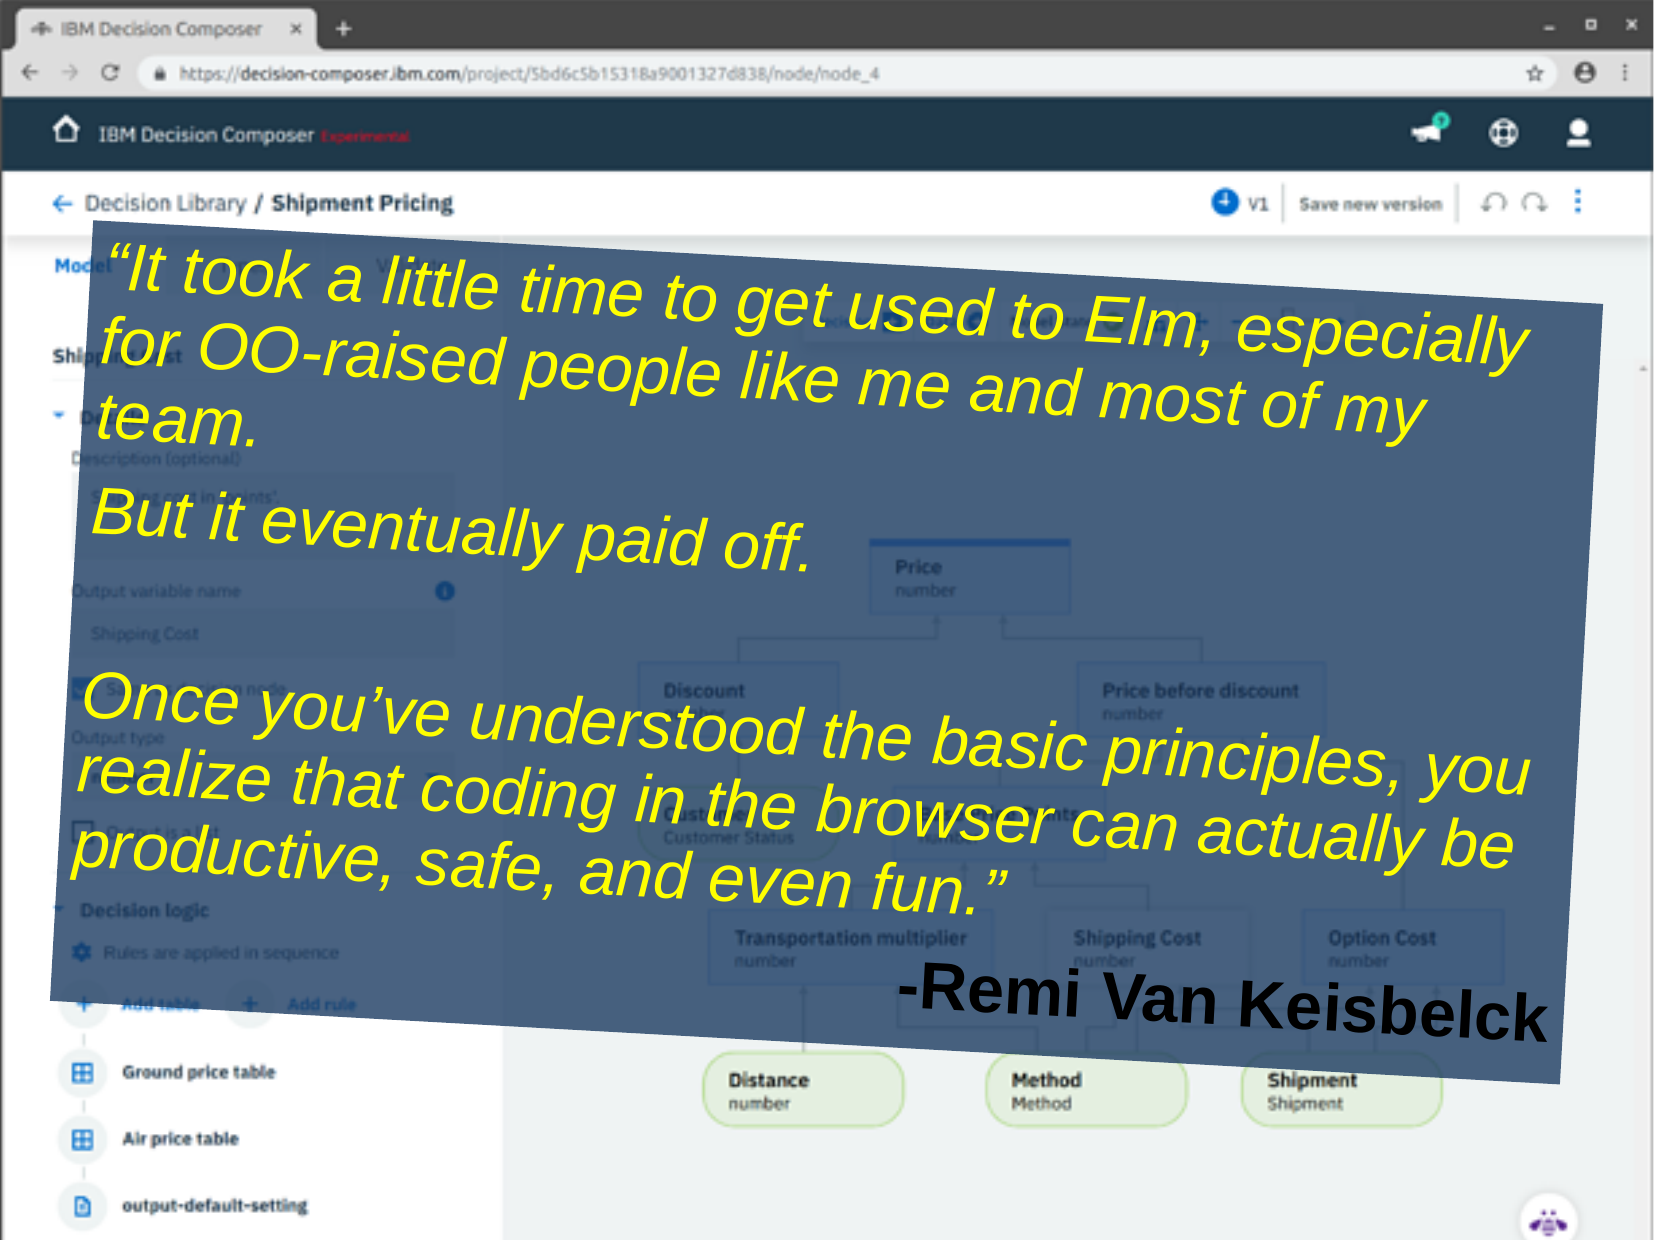

“It took a little time to get used to Elm, especially for OO-raised people like me and most of my team.
But it eventually paid off.
Once you’ve understood the basic principles, you realize that coding in the browser can actually be productive, safe, and even fun.”
-Remi Van Keisbelck